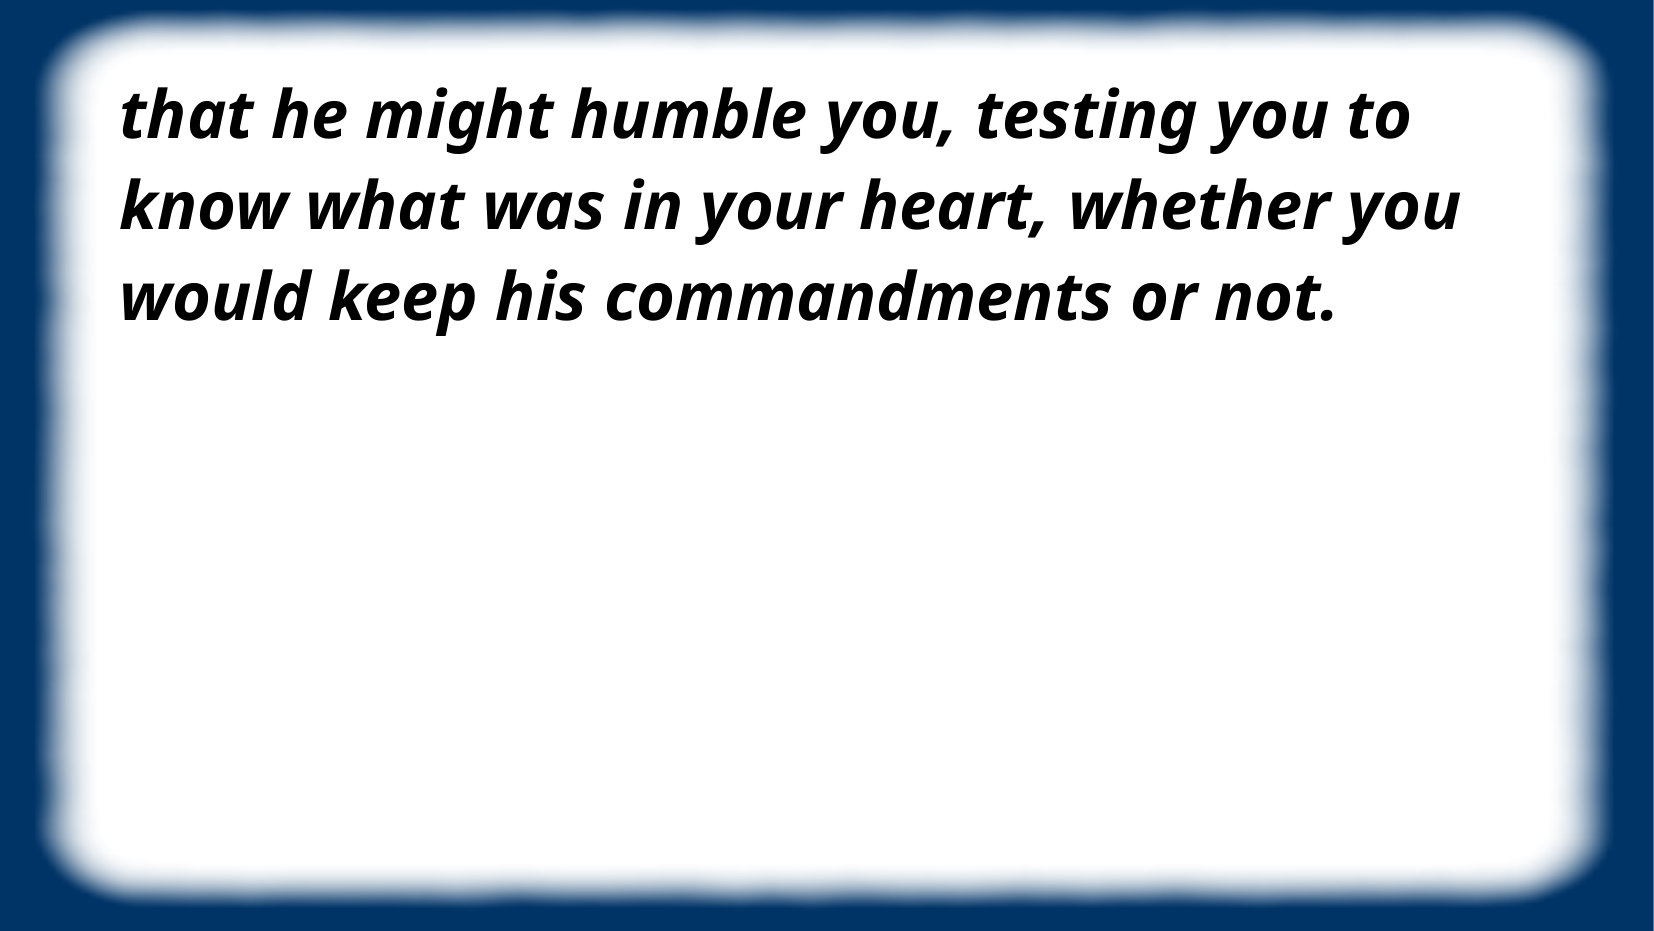

that he might humble you, testing you to know what was in your heart, whether you would keep his commandments or not.